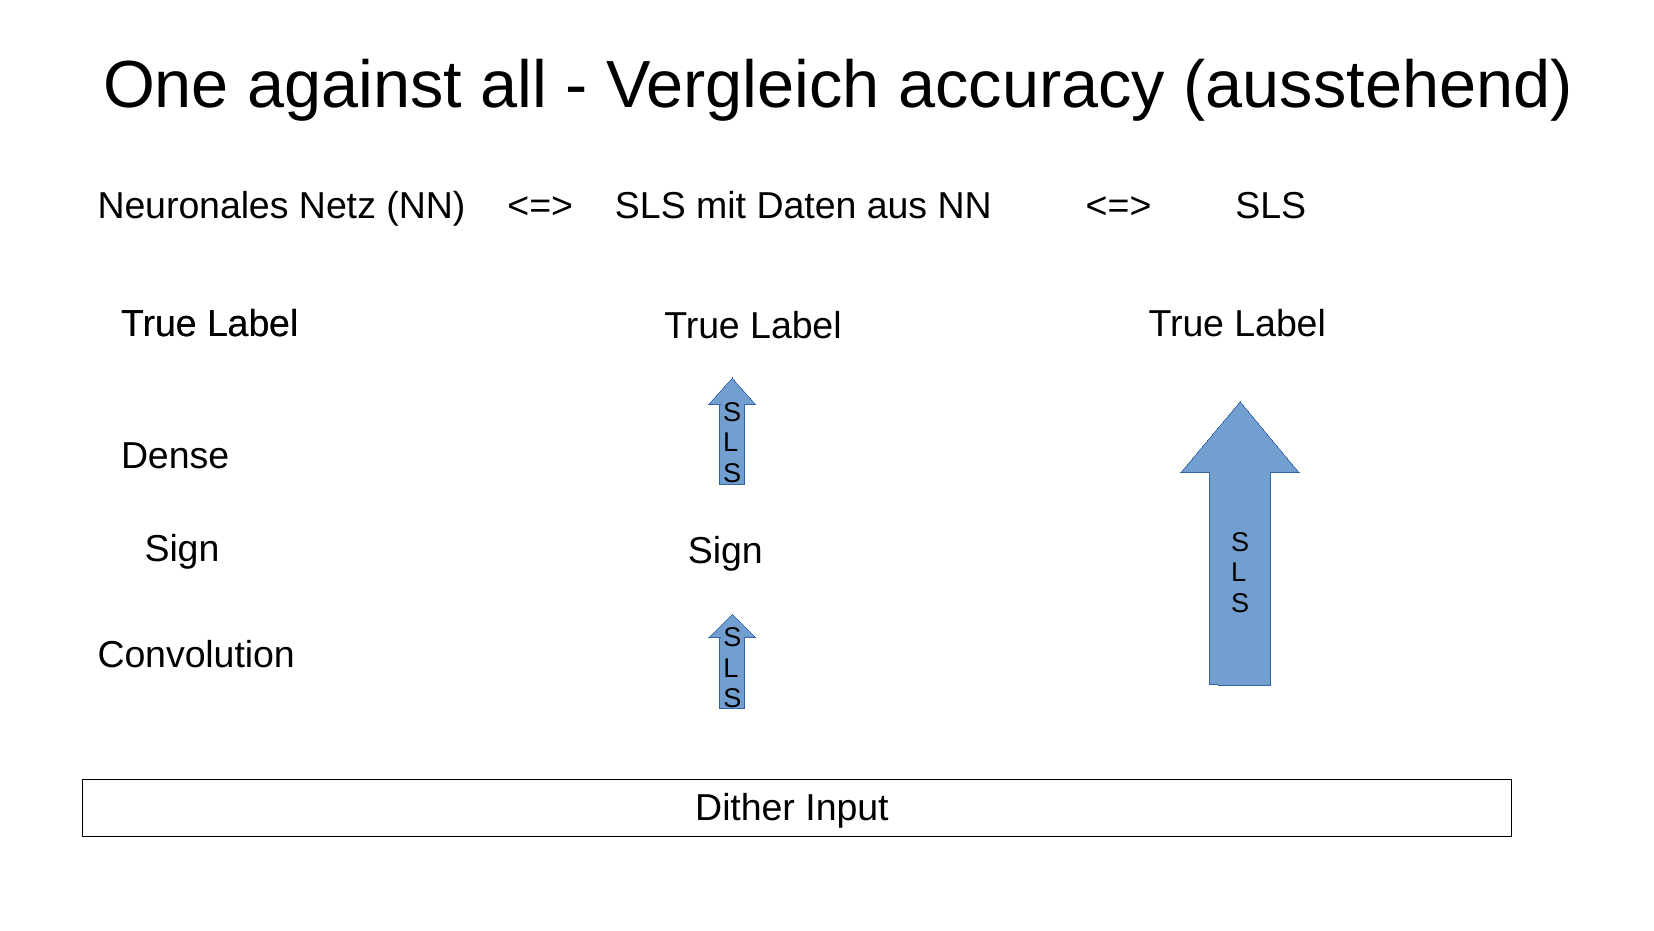

# One against all - Vergleich accuracy (ausstehend)
Neuronales Netz (NN) <=> SLS mit Daten aus NN <=> SLS
True Label
True Label
True Label
True Label
SLS
Dense
Sign
SLS
Sign
SLS
Convolution
Dither Input